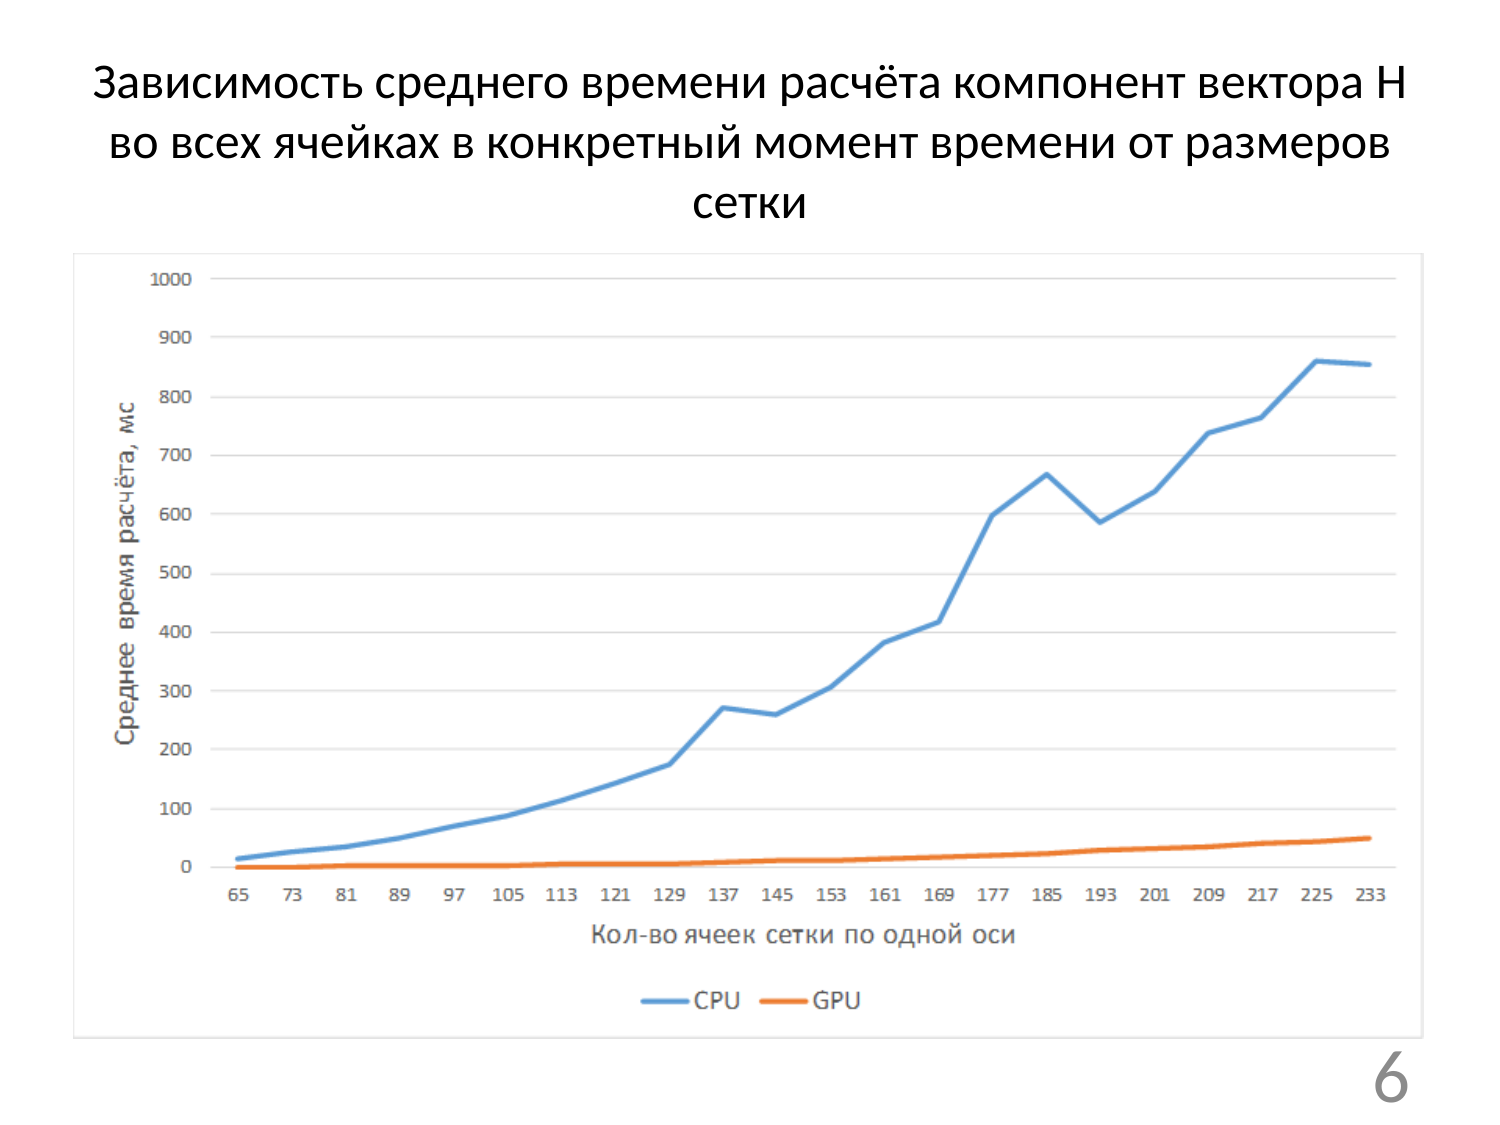

# Зависимость среднего времени расчёта компонент вектора H во всех ячейках в конкретный момент времени от размеров сетки